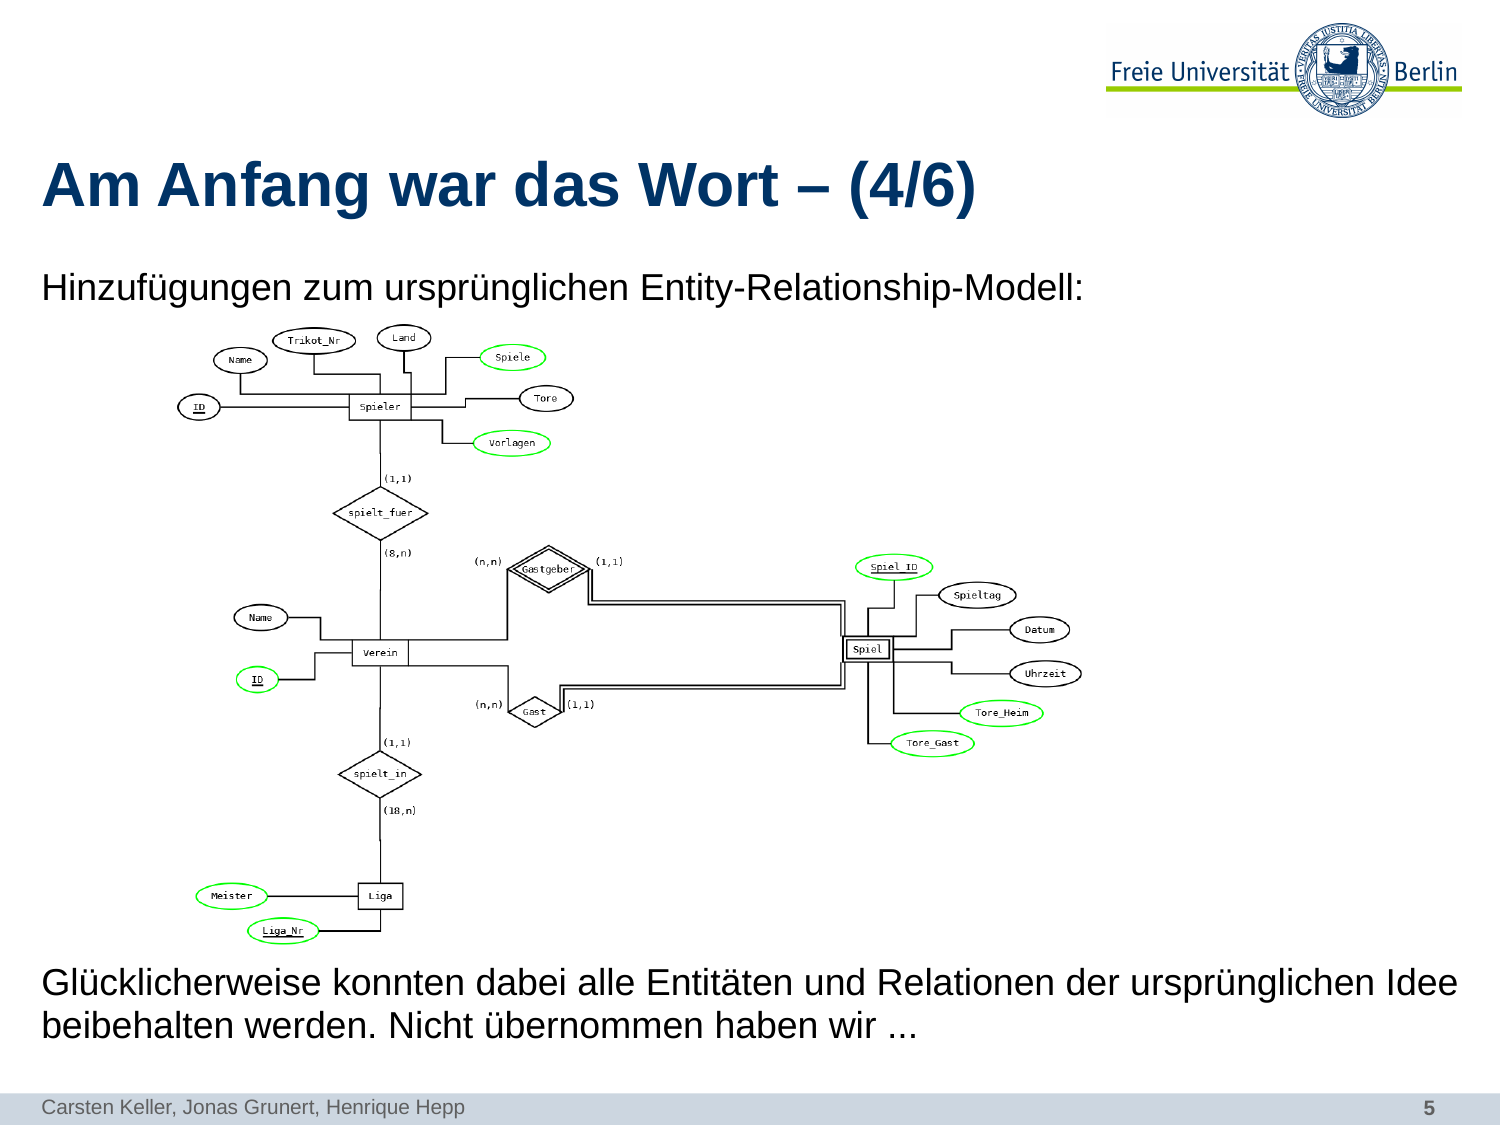

# Am Anfang war das Wort – (4/6)
Hinzufügungen zum ursprünglichen Entity-Relationship-Modell:
Glücklicherweise konnten dabei alle Entitäten und Relationen der ursprünglichen Idee beibehalten werden. Nicht übernommen haben wir ...